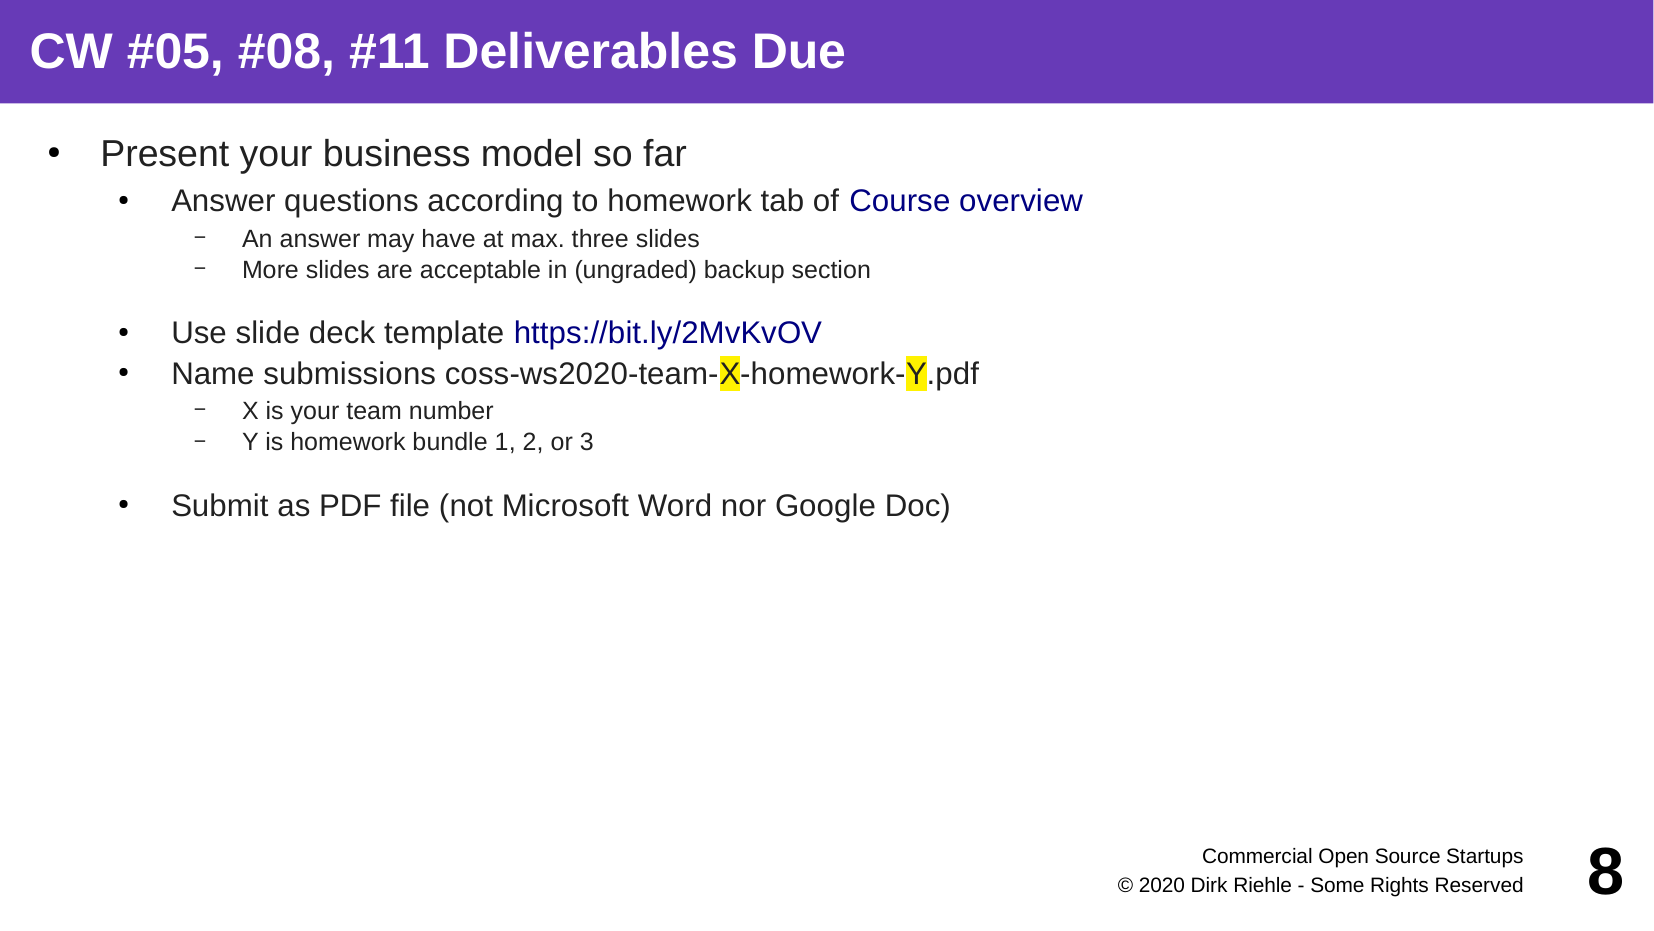

# CW #05, #08, #11 Deliverables Due
Present your business model so far
Answer questions according to homework tab of Course overview
An answer may have at max. three slides
More slides are acceptable in (ungraded) backup section
Use slide deck template https://bit.ly/2MvKvOV
Name submissions coss-ws2020-team-X-homework-Y.pdf
X is your team number
Y is homework bundle 1, 2, or 3
Submit as PDF file (not Microsoft Word nor Google Doc)
Commercial Open Source Startups
8
© 2020 Dirk Riehle - Some Rights Reserved